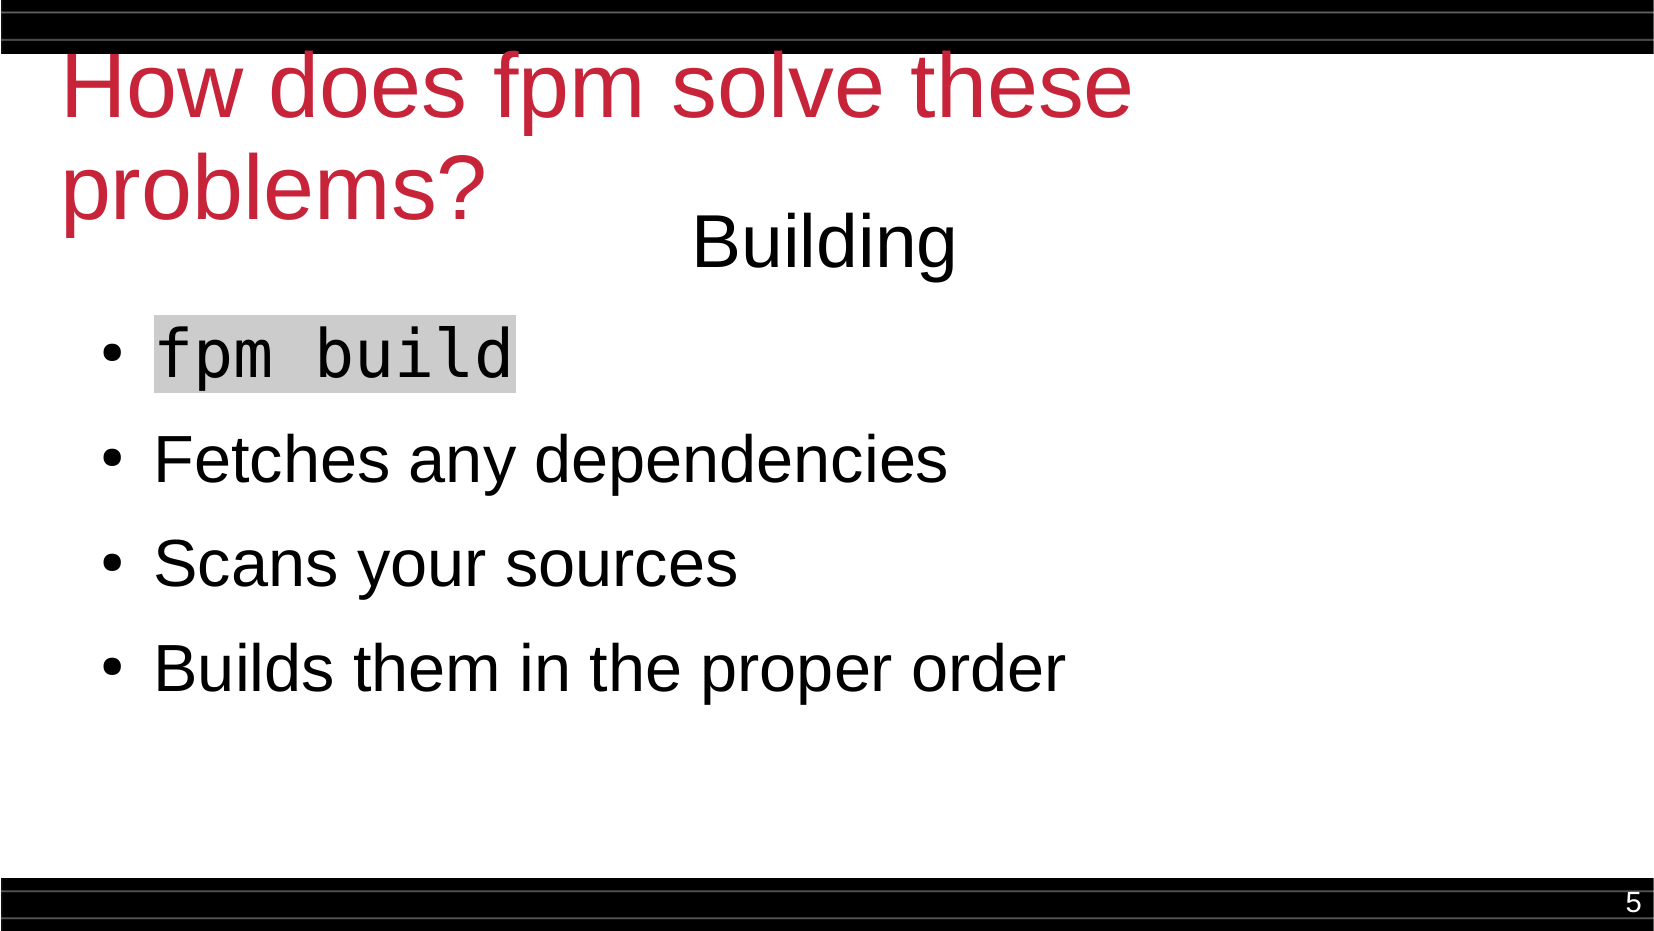

# How does fpm solve these problems?
Building
fpm build
Fetches any dependencies
Scans your sources
Builds them in the proper order